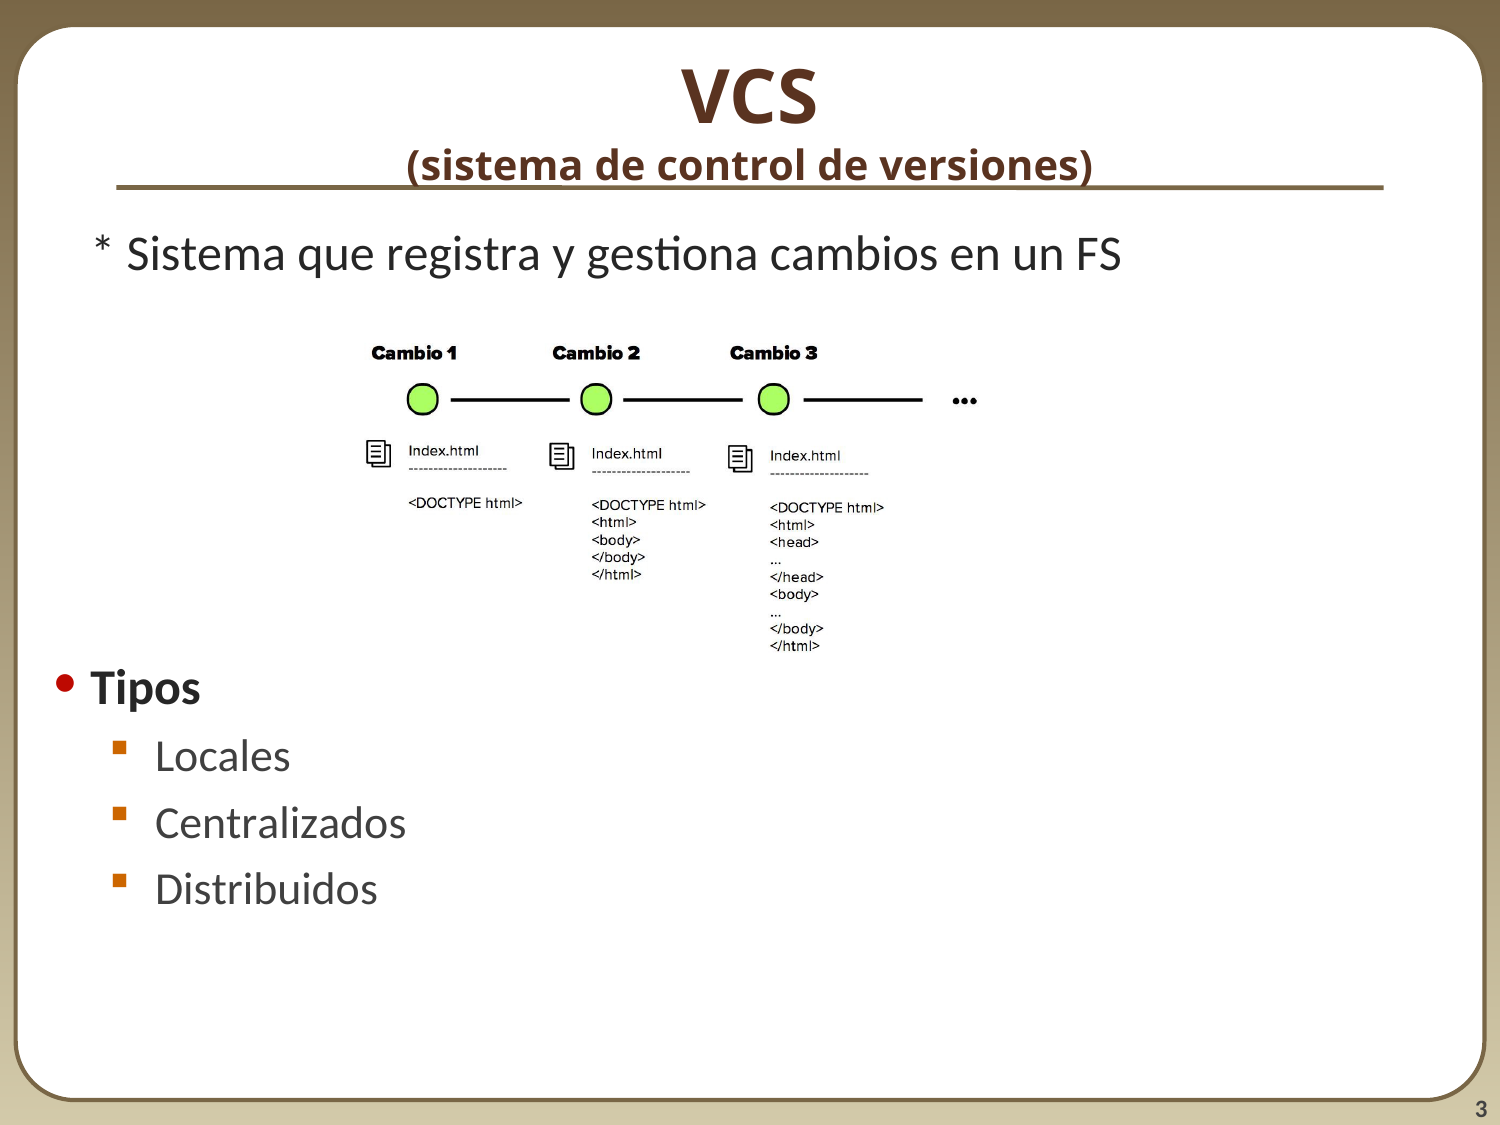

# VCS (sistema de control de versiones)
* Sistema que registra y gestiona cambios en un FS
Tipos
Locales
Centralizados
Distribuidos